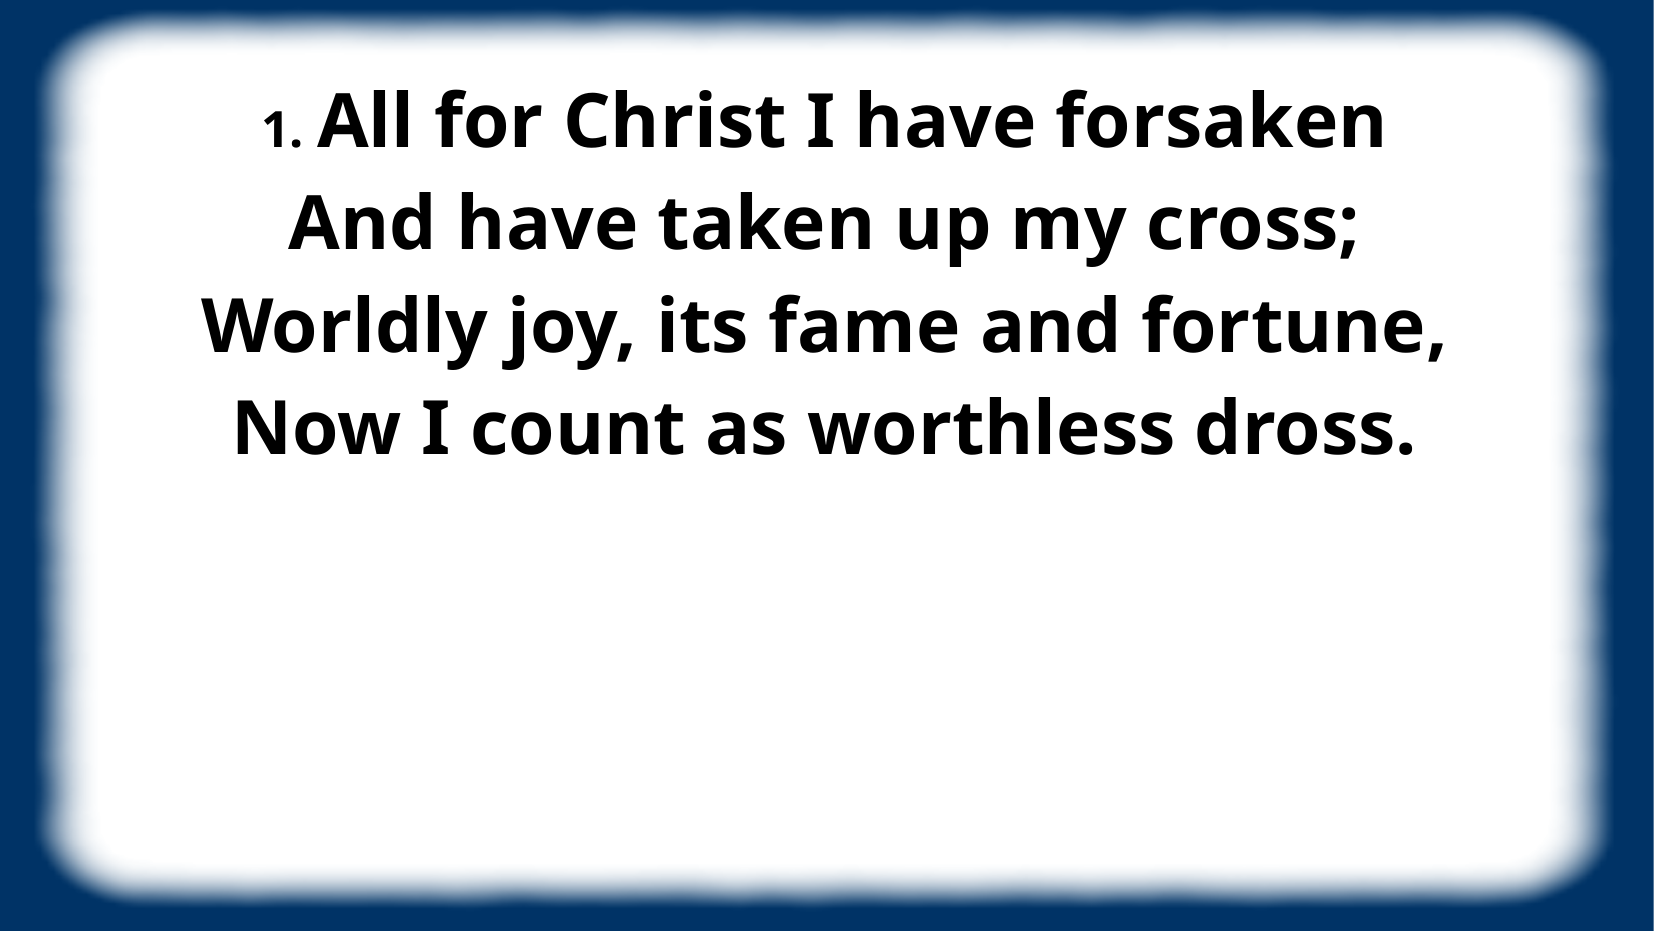

1. All for Christ I have forsaken
And have taken up my cross;
Worldly joy, its fame and fortune,
Now I count as worthless dross.